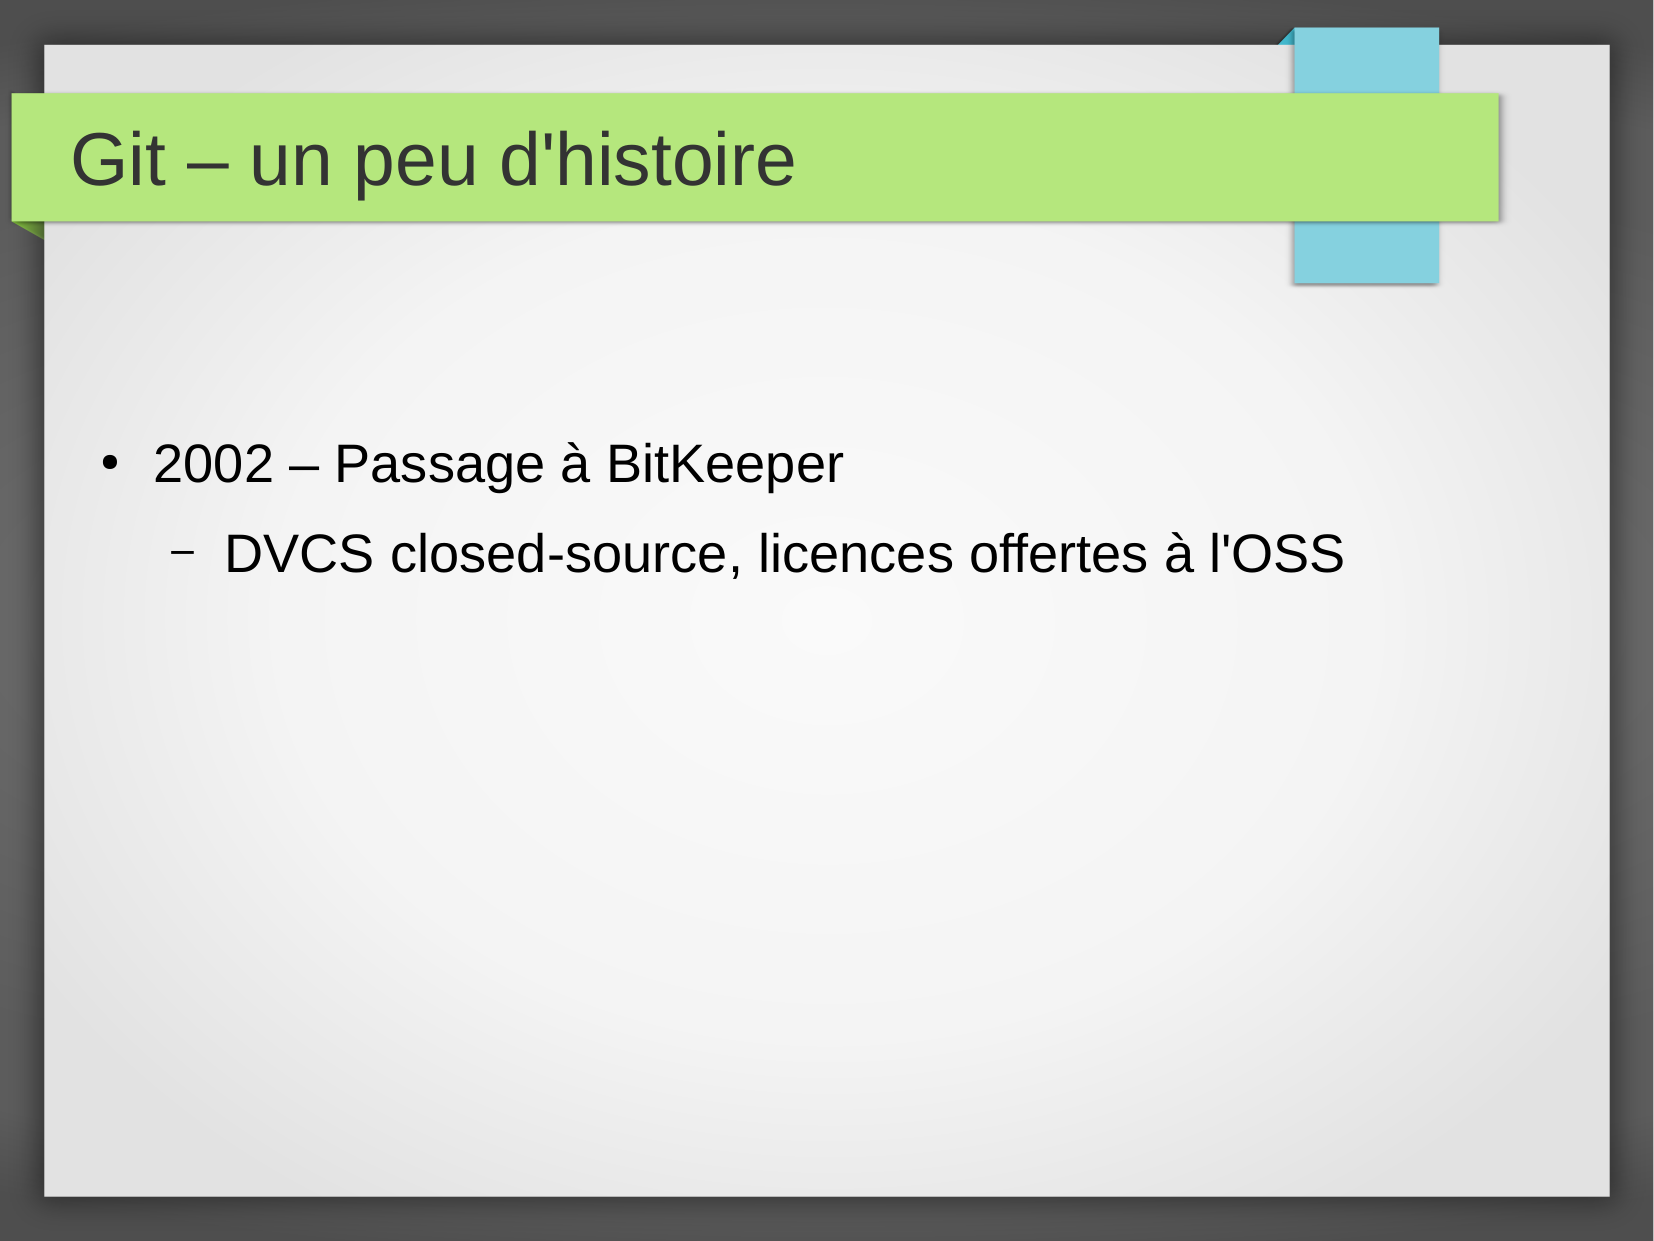

# Git – un peu d'histoire
2002 – Passage à BitKeeper
DVCS closed-source, licences offertes à l'OSS